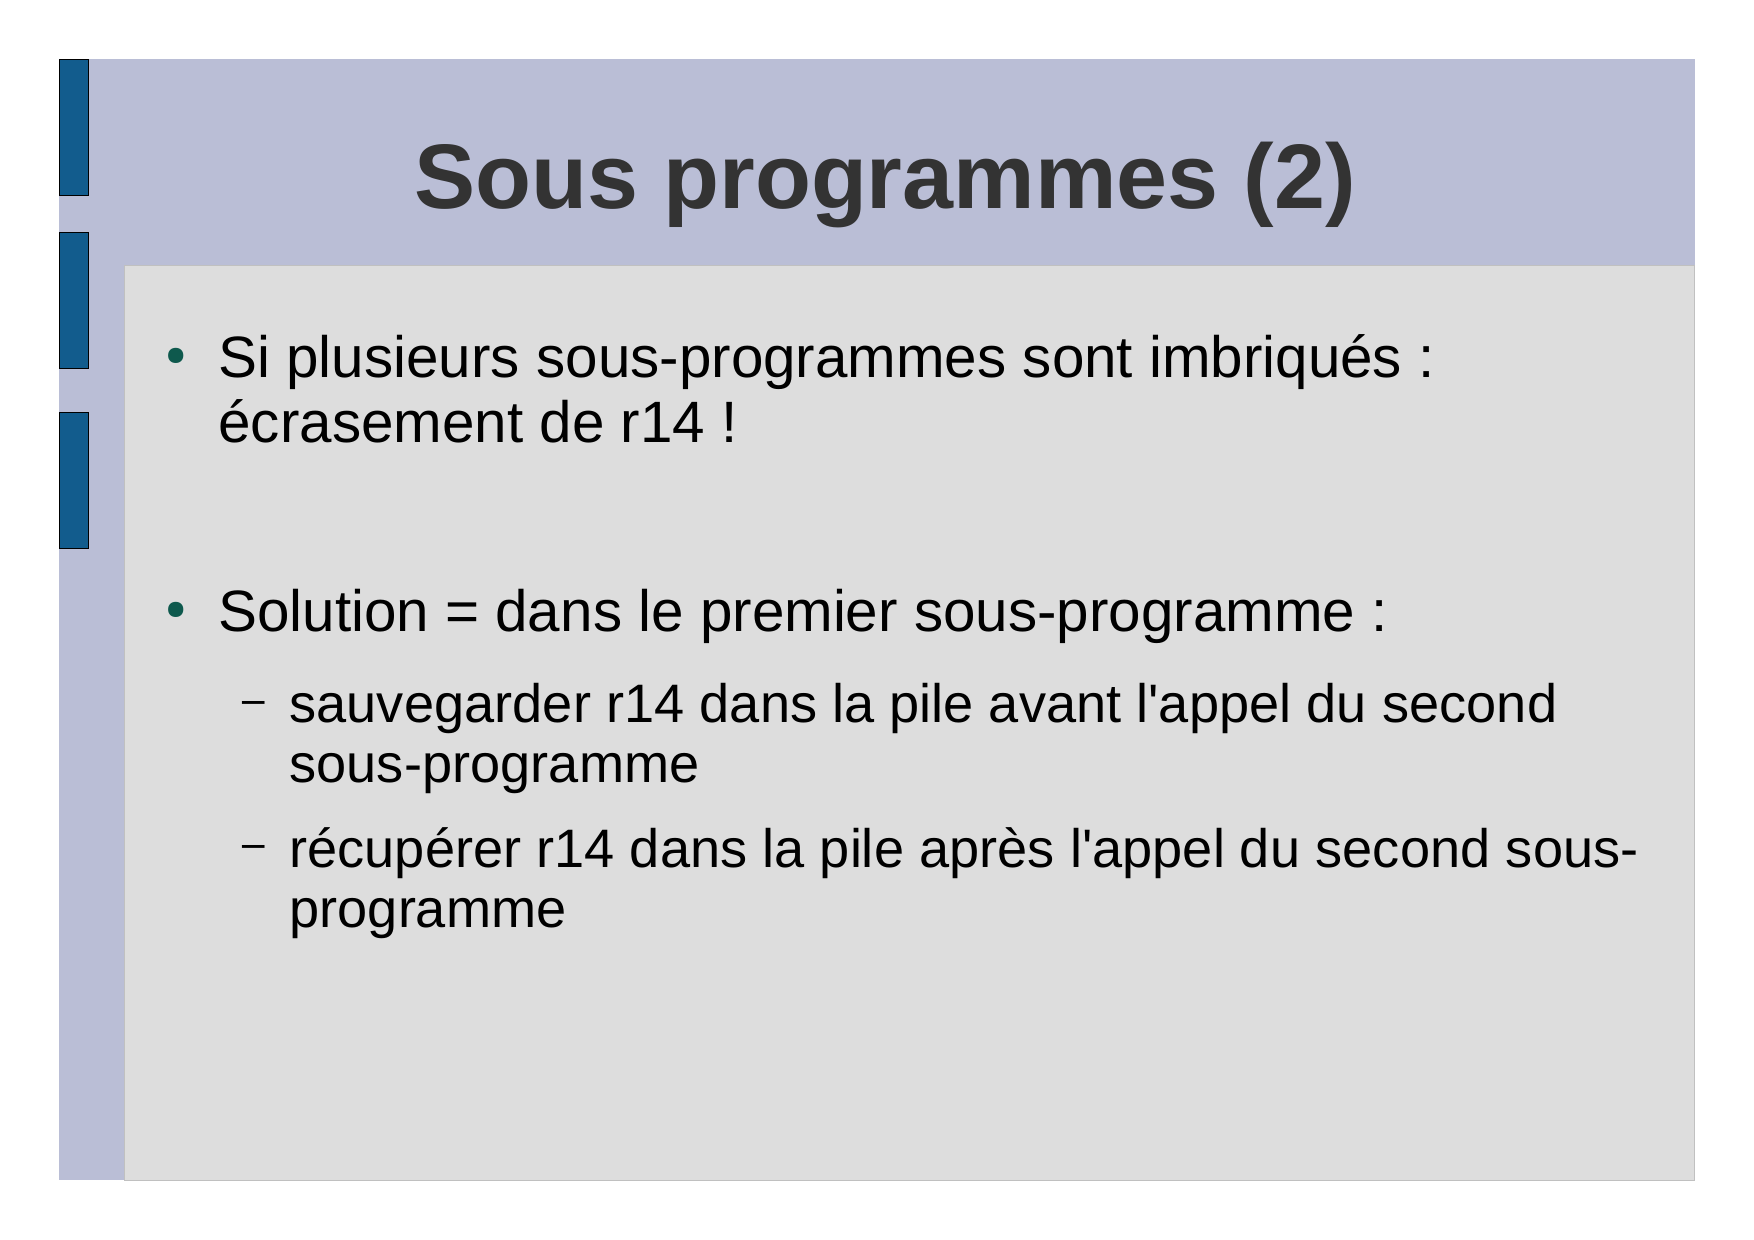

# Sous programmes (2)
Si plusieurs sous-programmes sont imbriqués : écrasement de r14 !
Solution = dans le premier sous-programme :
sauvegarder r14 dans la pile avant l'appel du second sous-programme
récupérer r14 dans la pile après l'appel du second sous-programme